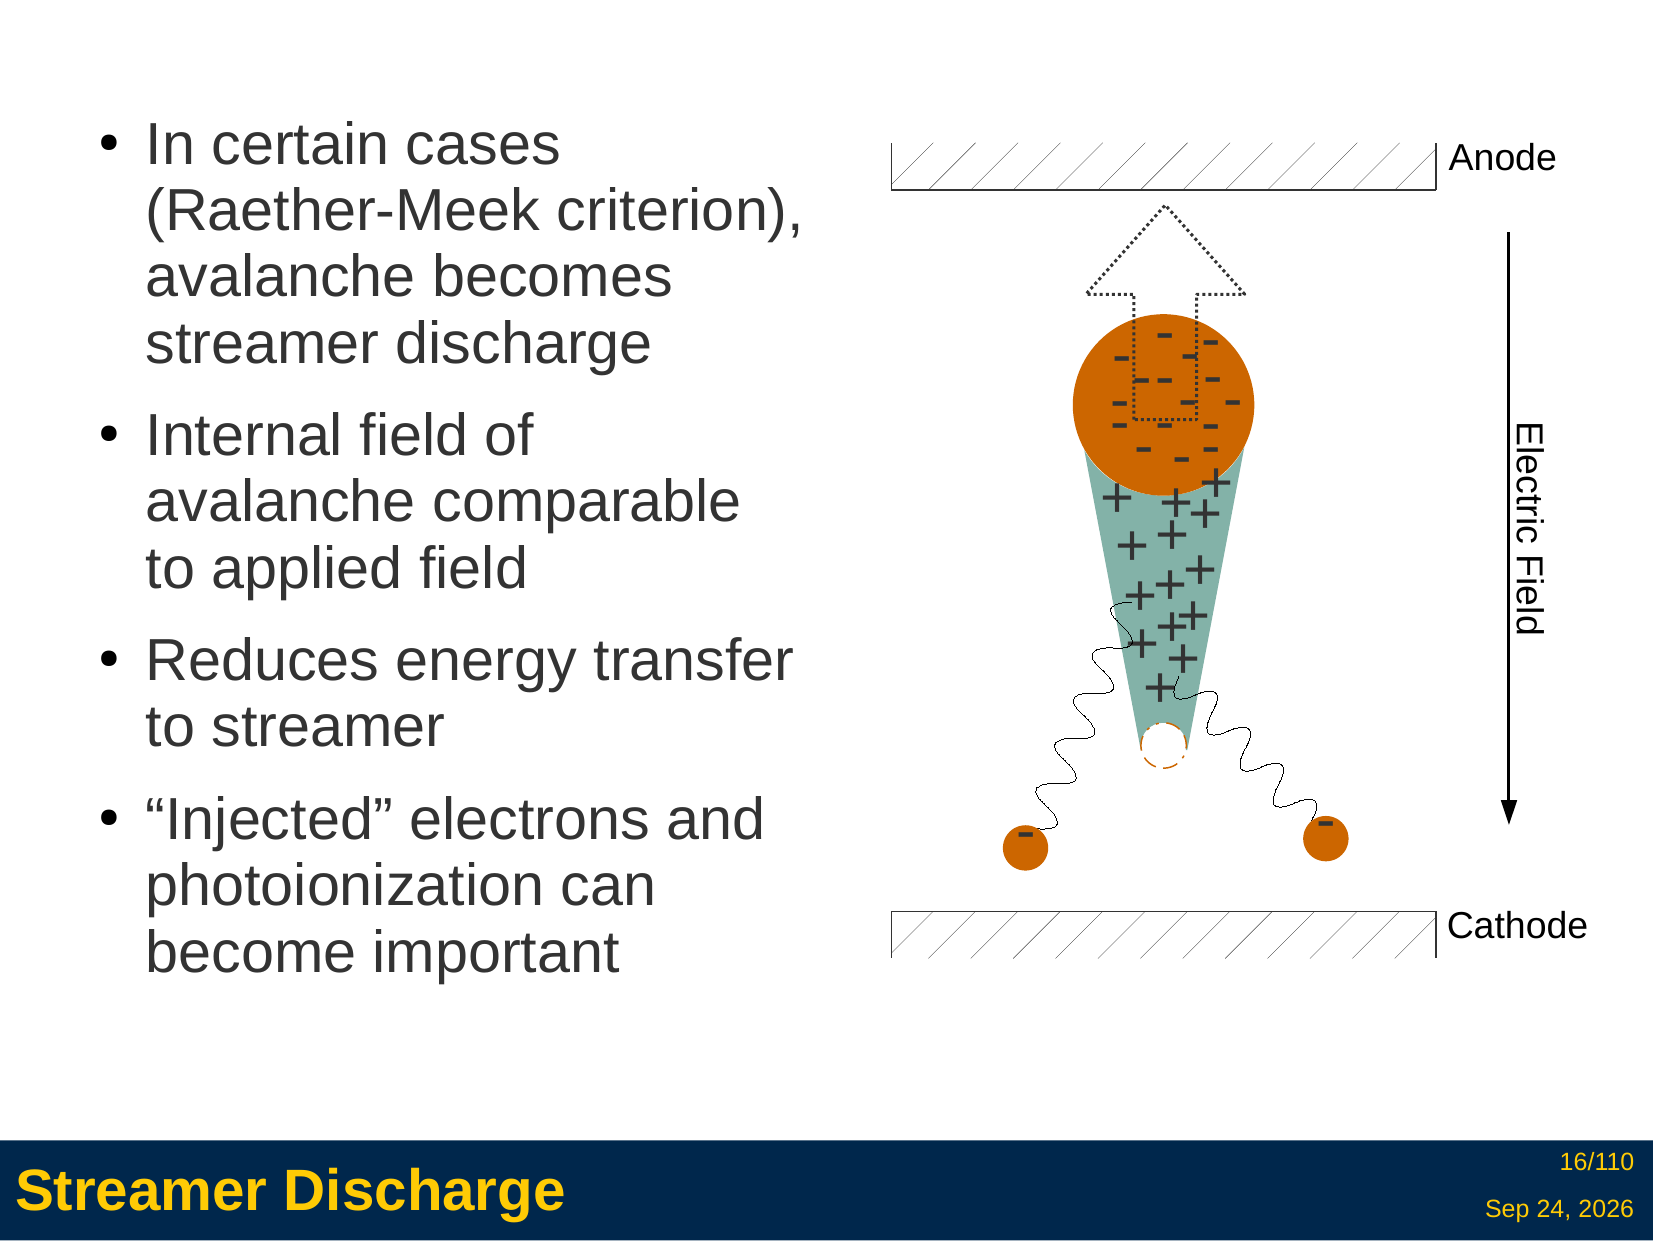

In certain cases (Raether-Meek criterion), avalanche becomes streamer discharge
Internal field of avalanche comparable to applied field
Reduces energy transfer to streamer
“Injected” electrons and photoionization can become important
Anode
Electric Field
-
-
-
-
-
-
-
-
-
-
-
-
-
-
-
-
+
+
+
+
+
+
+
+
+
+
+
+
+
+
-
-
Cathode
# Streamer Discharge
16